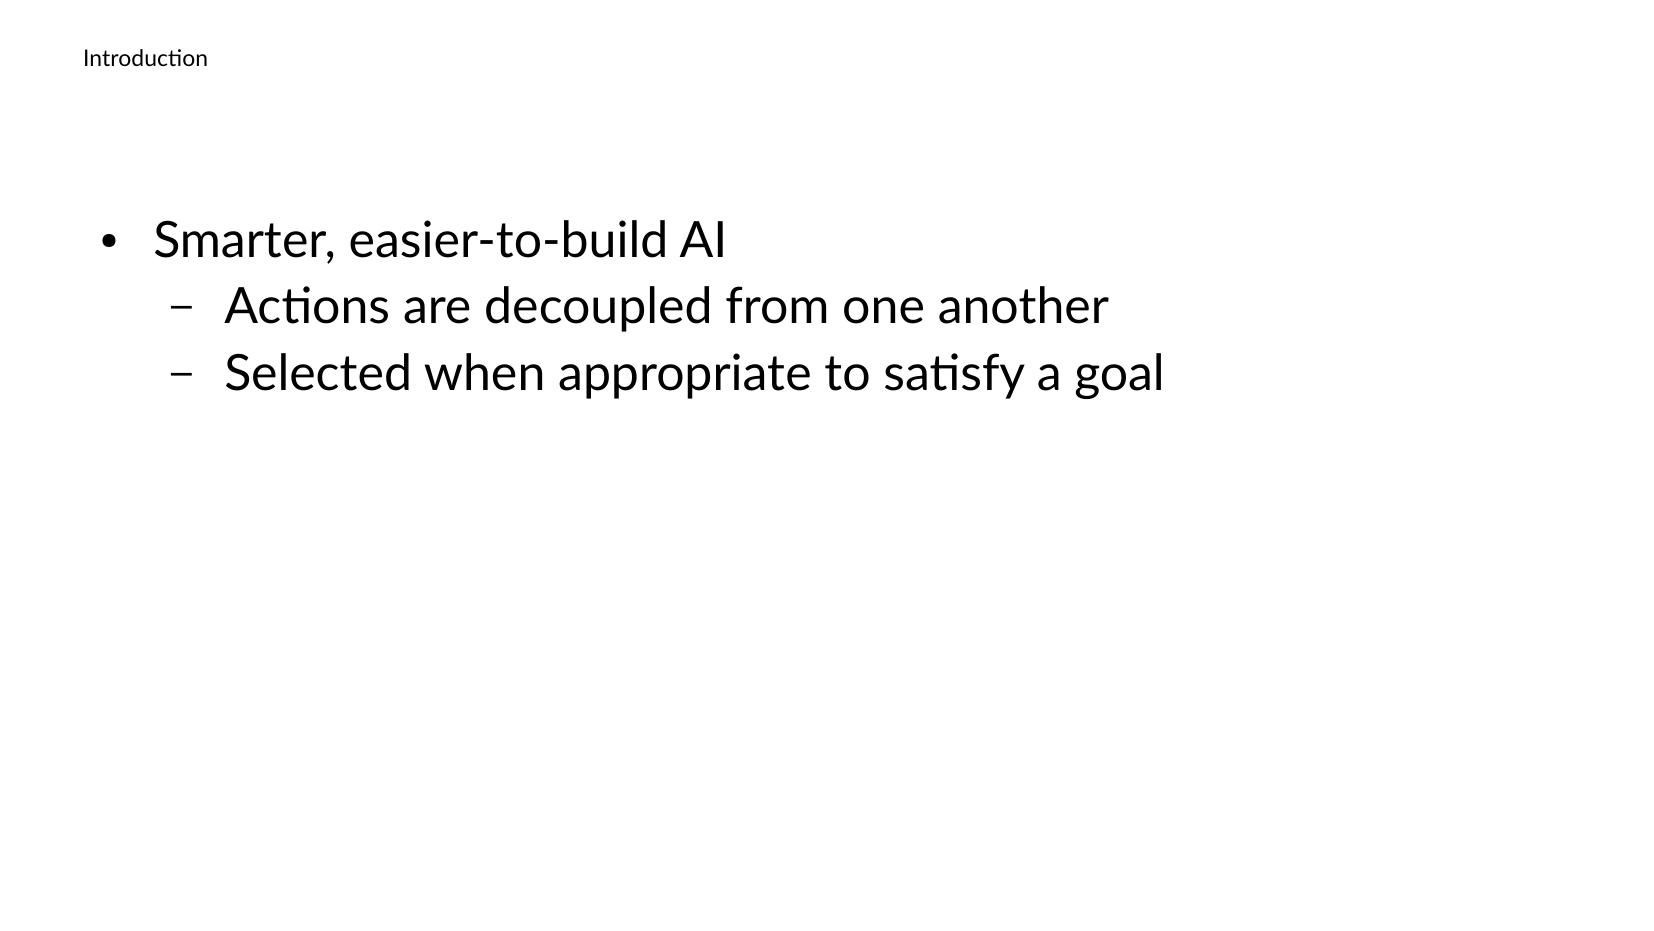

# Introduction
Smarter, easier-to-build AI
Actions are decoupled from one another
Selected when appropriate to satisfy a goal